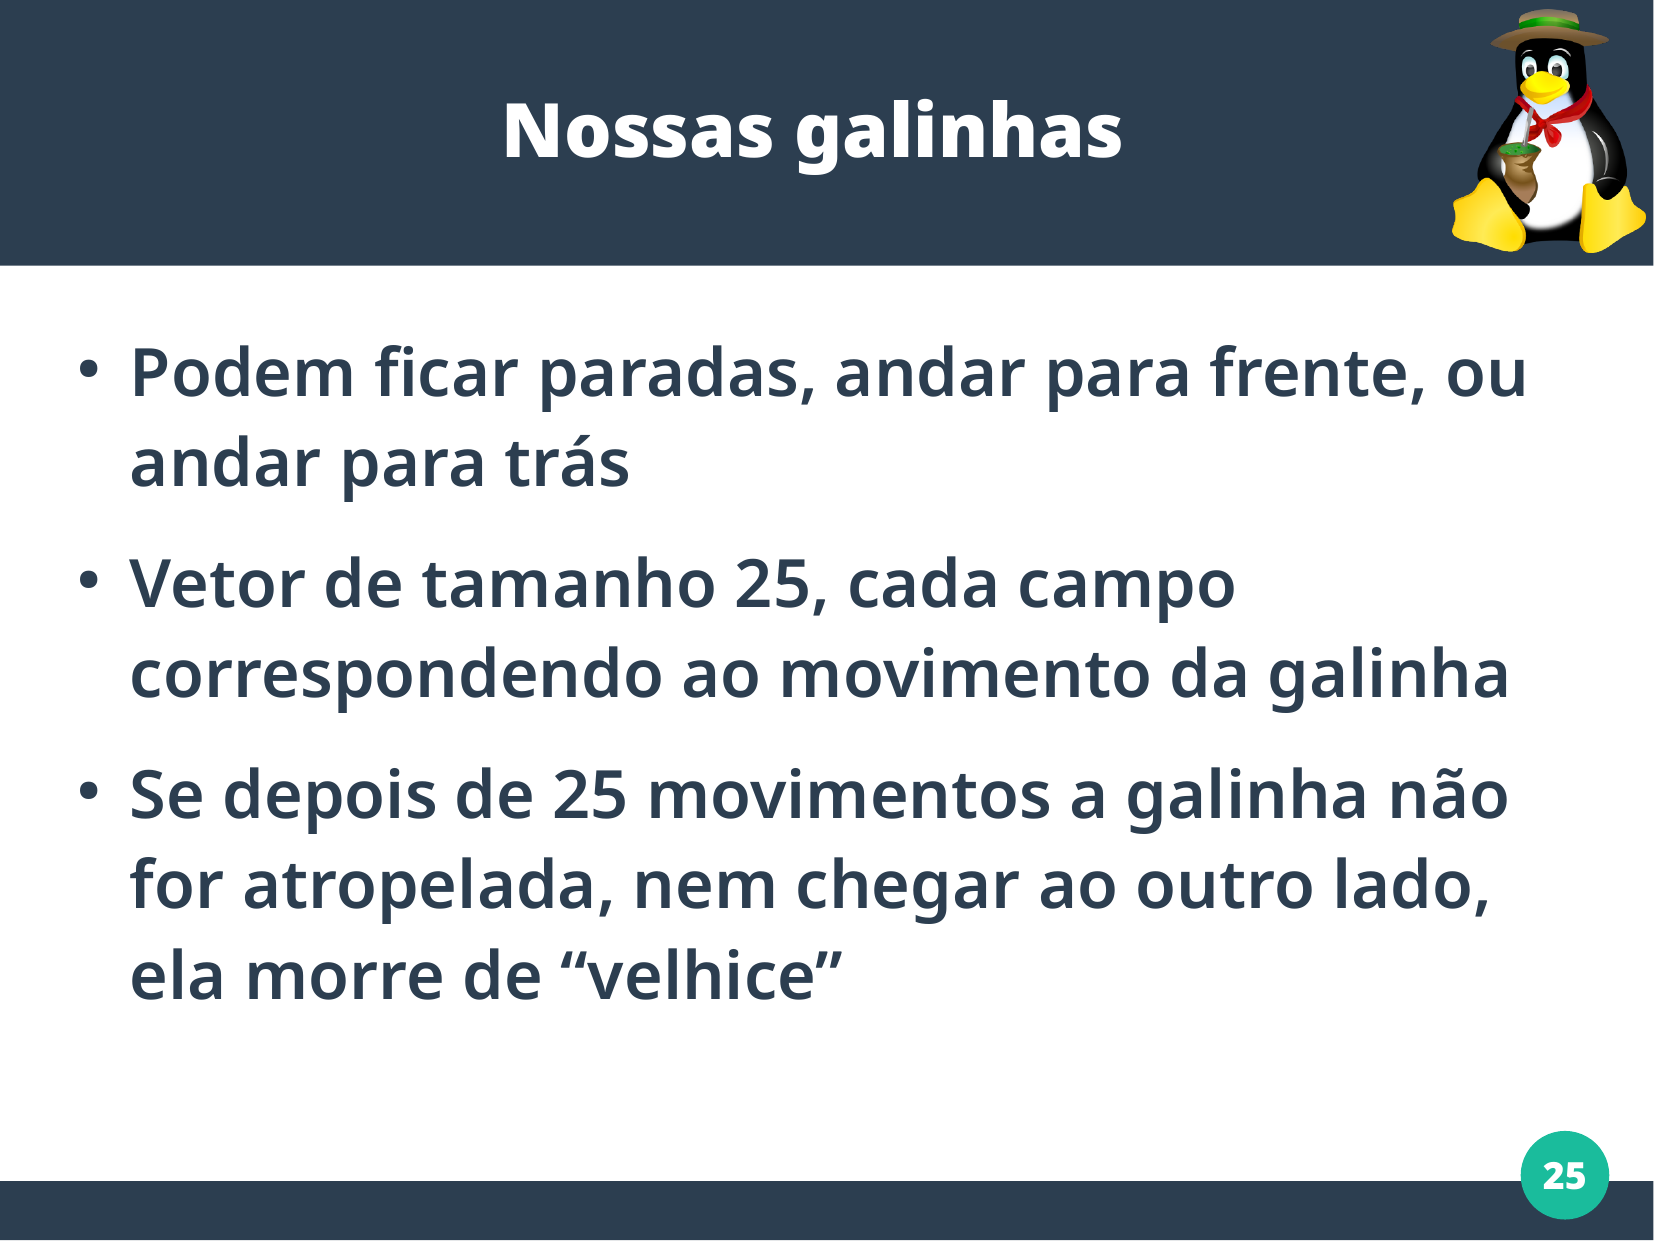

# Nossas galinhas
Podem ficar paradas, andar para frente, ou andar para trás
Vetor de tamanho 25, cada campo correspondendo ao movimento da galinha
Se depois de 25 movimentos a galinha não for atropelada, nem chegar ao outro lado, ela morre de “velhice”
25